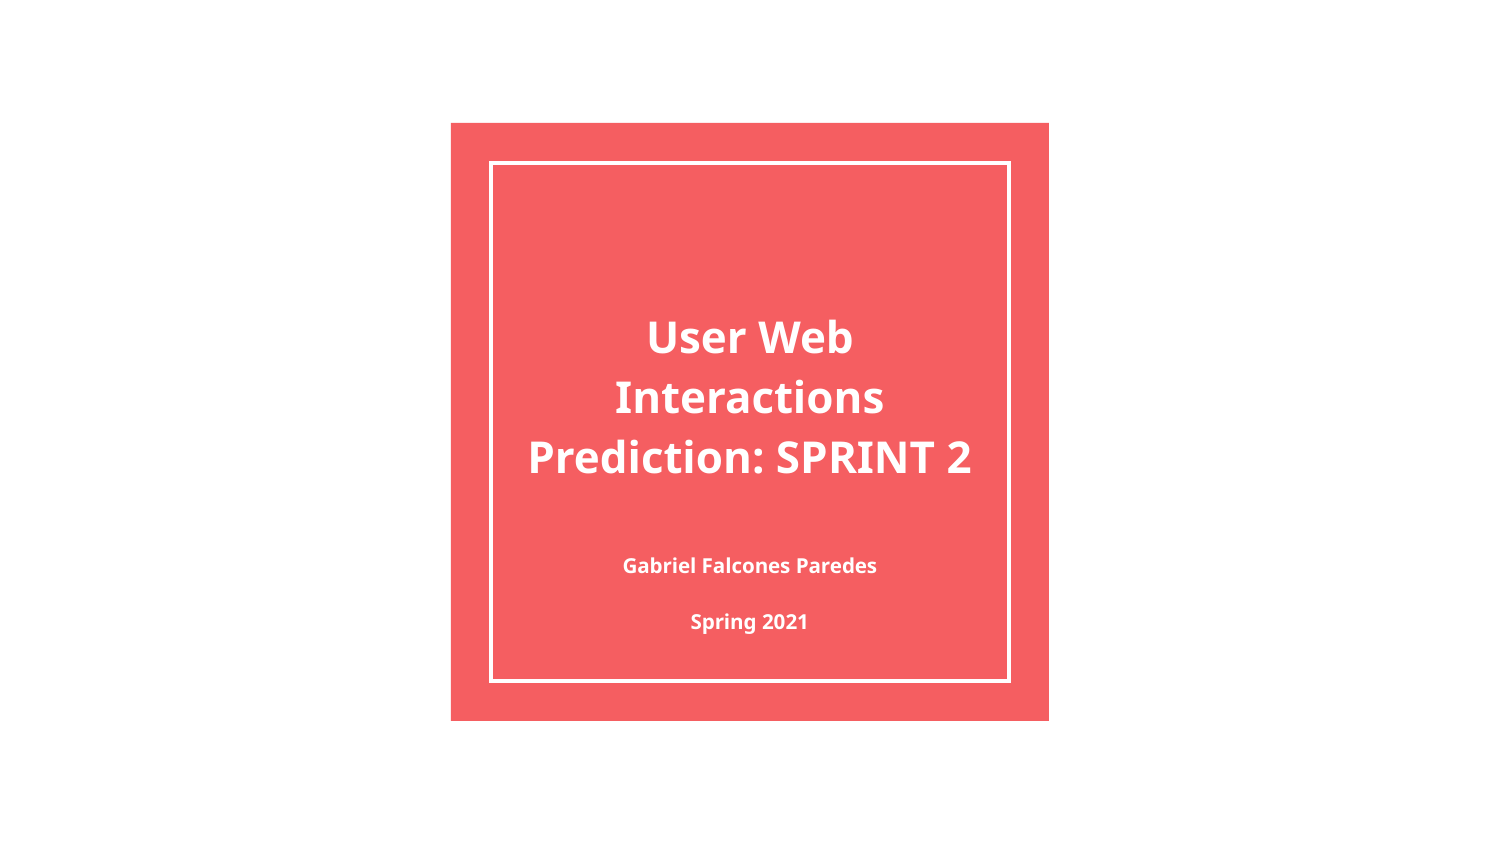

# User Web Interactions Prediction: SPRINT 2
Gabriel Falcones Paredes
Spring 2021